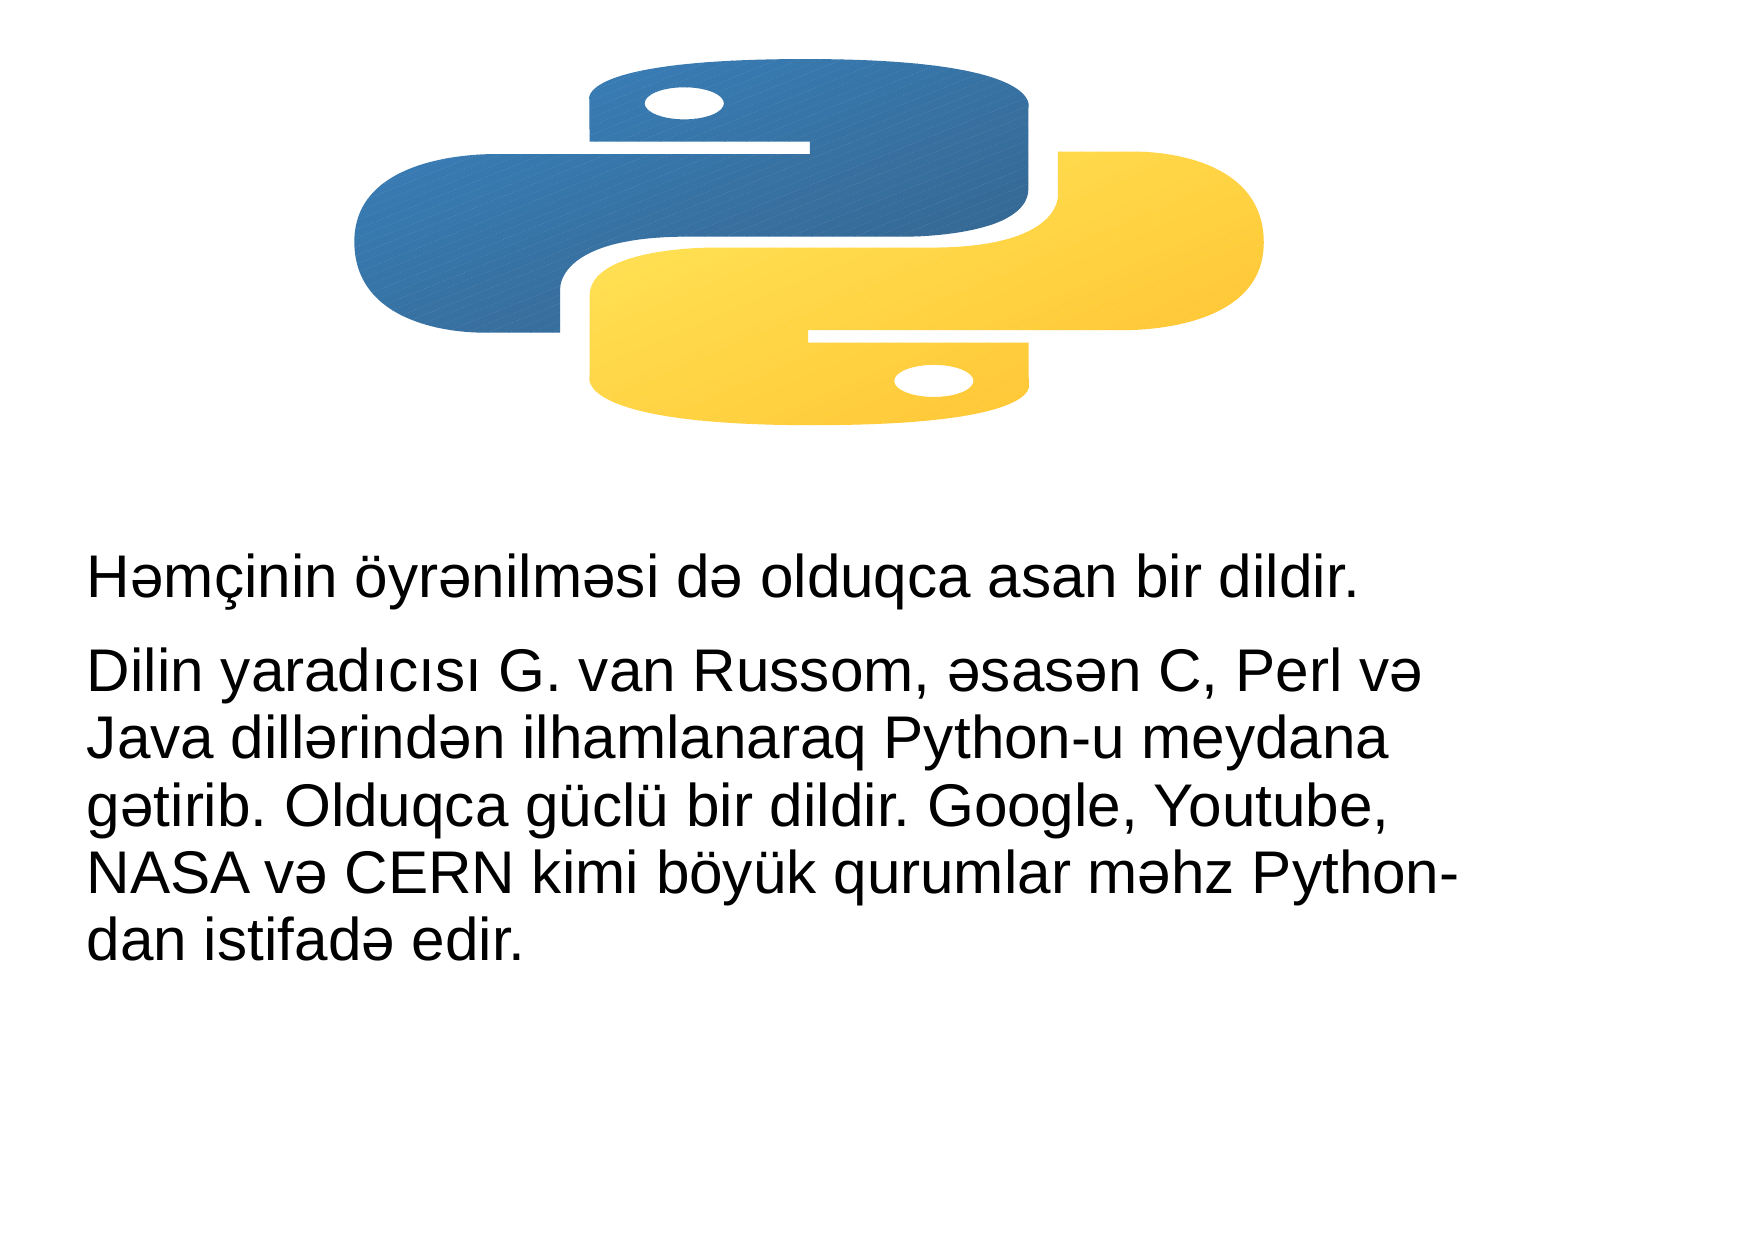

# Həmçinin öyrənilməsi də olduqca asan bir dildir.
Dilin yaradıcısı G. van Russom, əsasən C, Perl və Java dillərindən ilhamlanaraq Python-u meydana gətirib. Olduqca güclü bir dildir. Google, Youtube, NASA və CERN kimi böyük qurumlar məhz Python-dan istifadə edir.